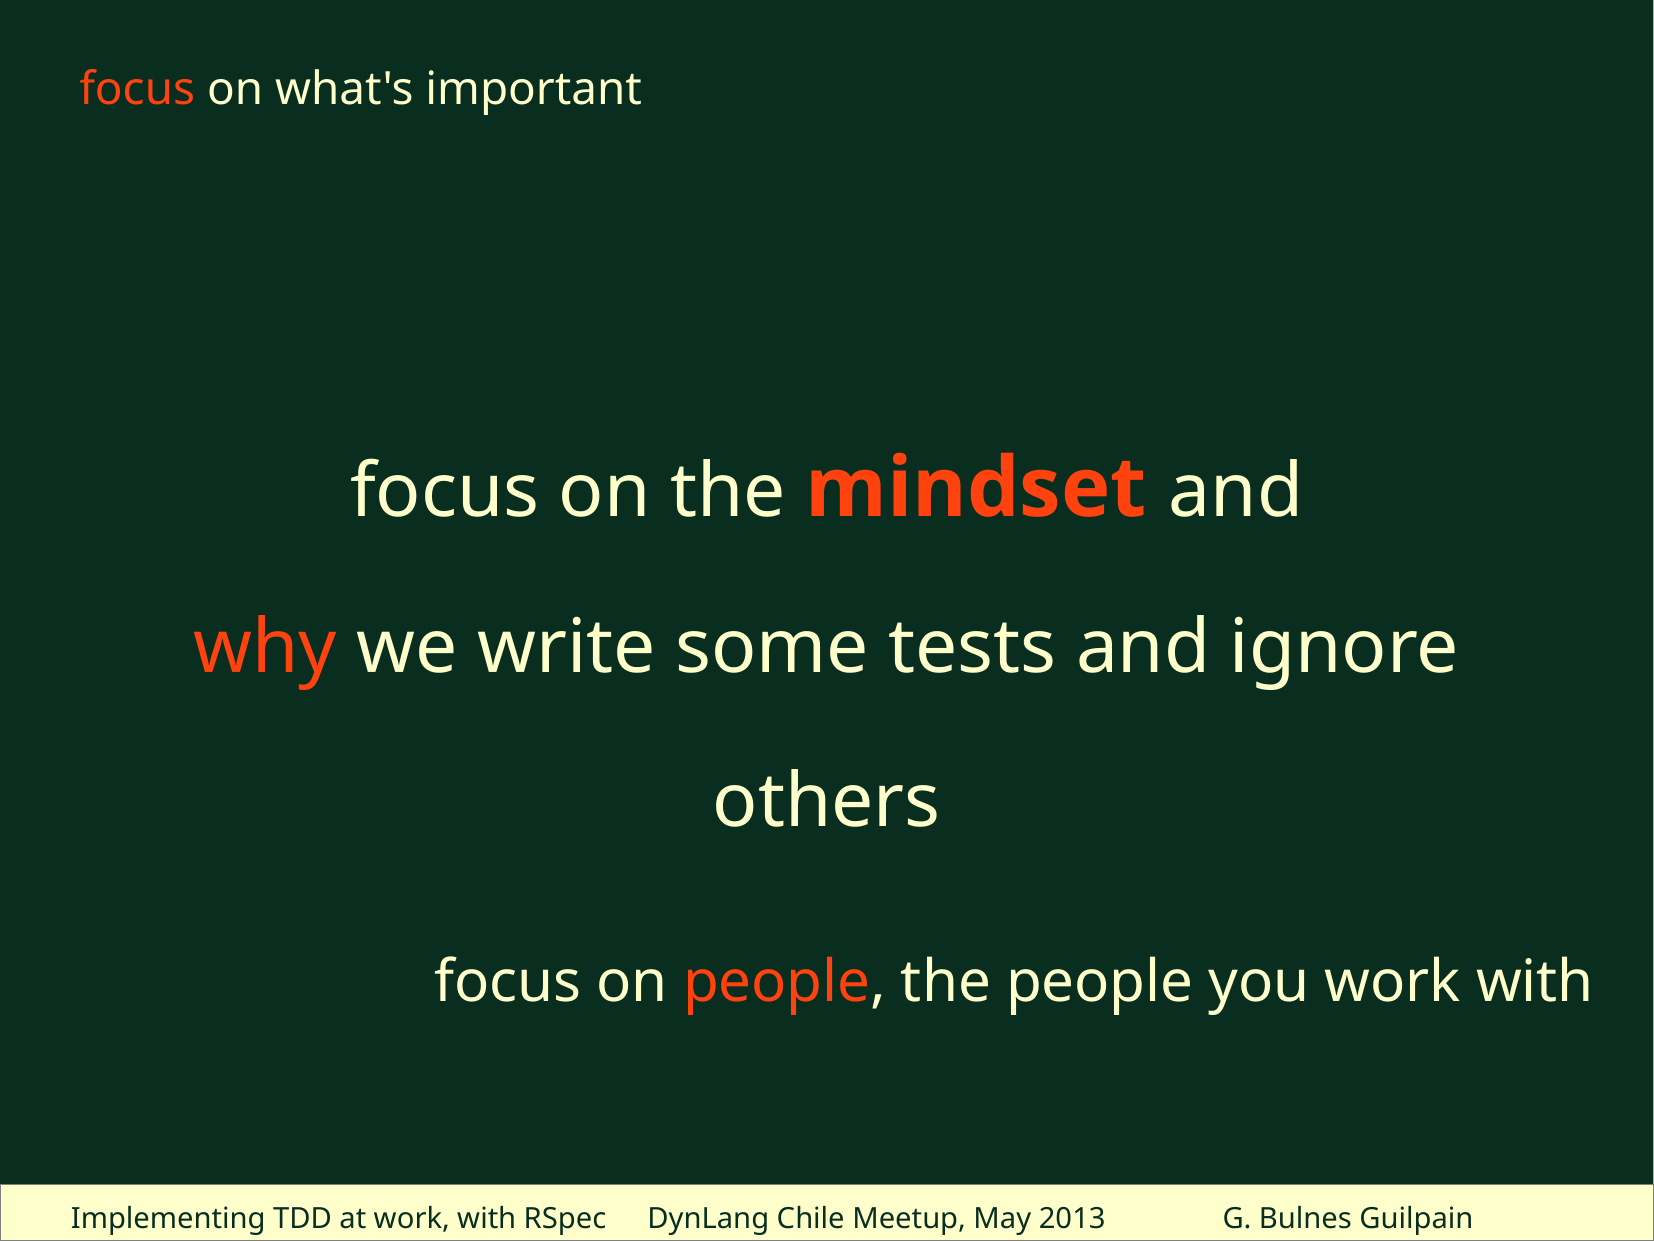

focus on what's important
# focus on the mindset and
why we write some tests and ignore others
focus on people, the people you work with
Implementing TDD at work, with RSpec
DynLang Chile Meetup, May 2013
G. Bulnes Guilpain